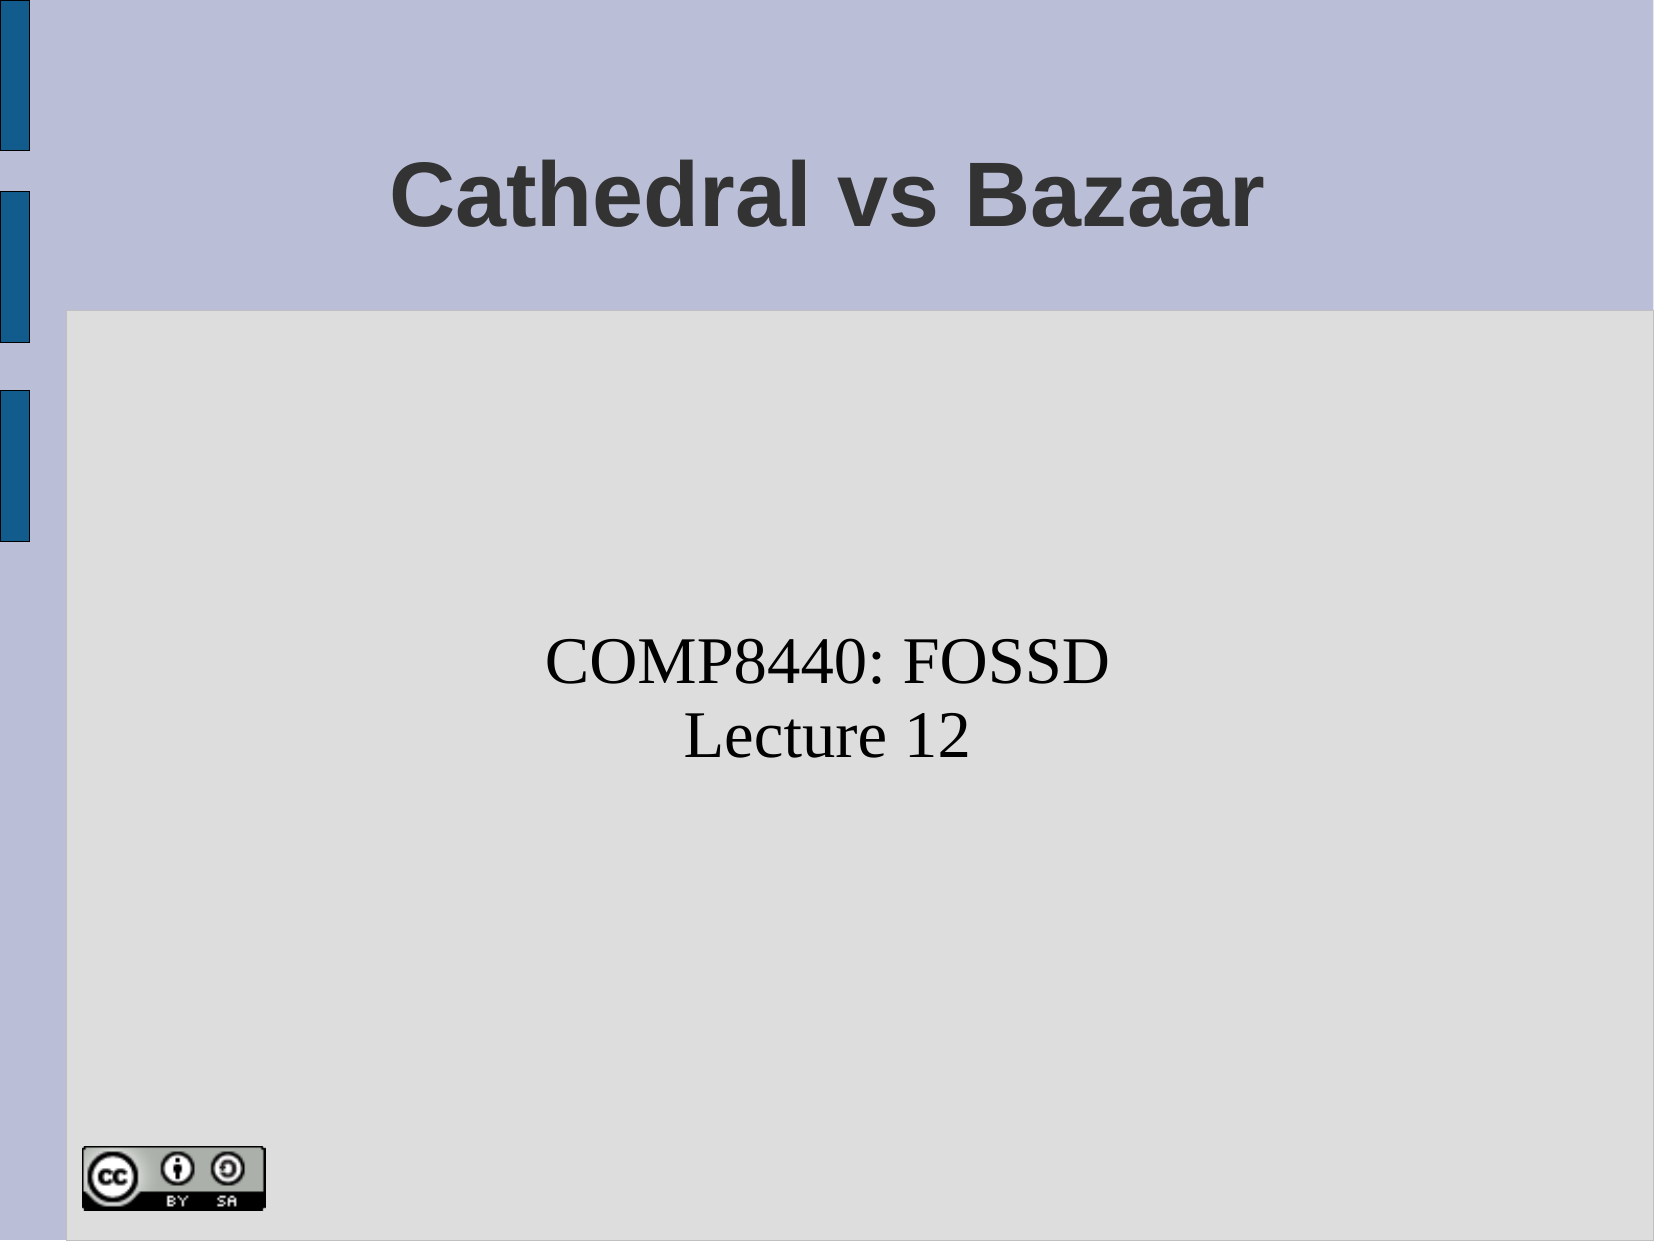

# Cathedral vs Bazaar
COMP8440: FOSSD
Lecture 12